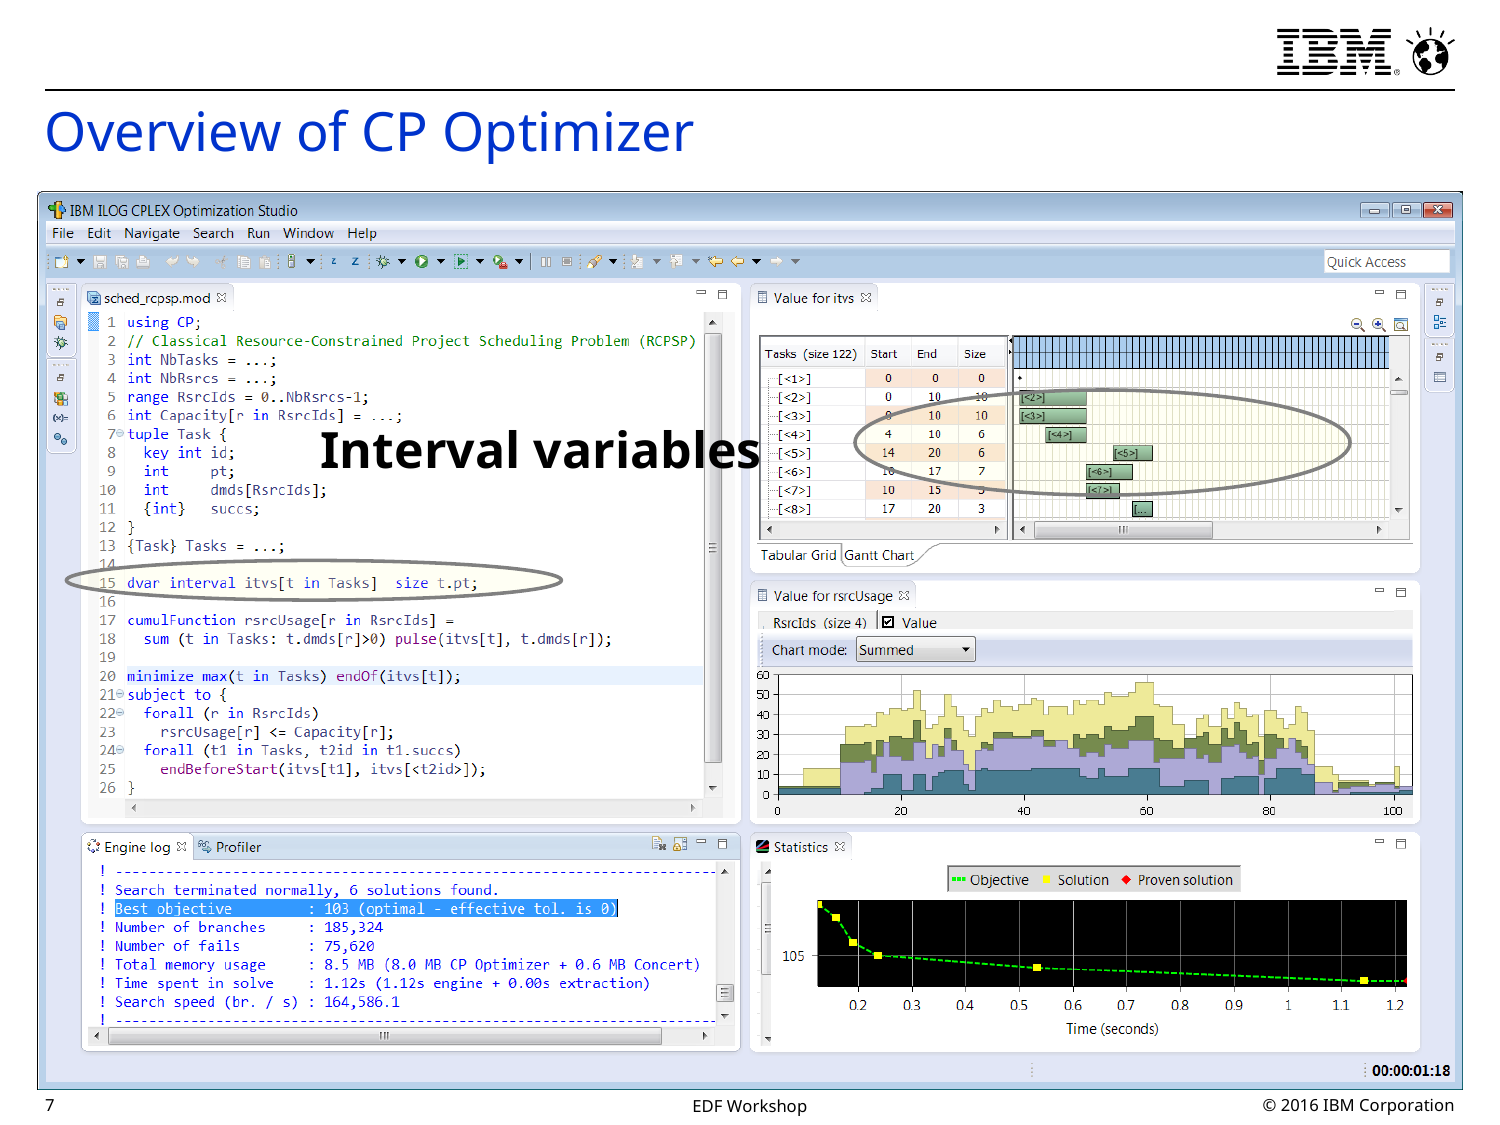

# Overview of CP Optimizer
Interval variables
7